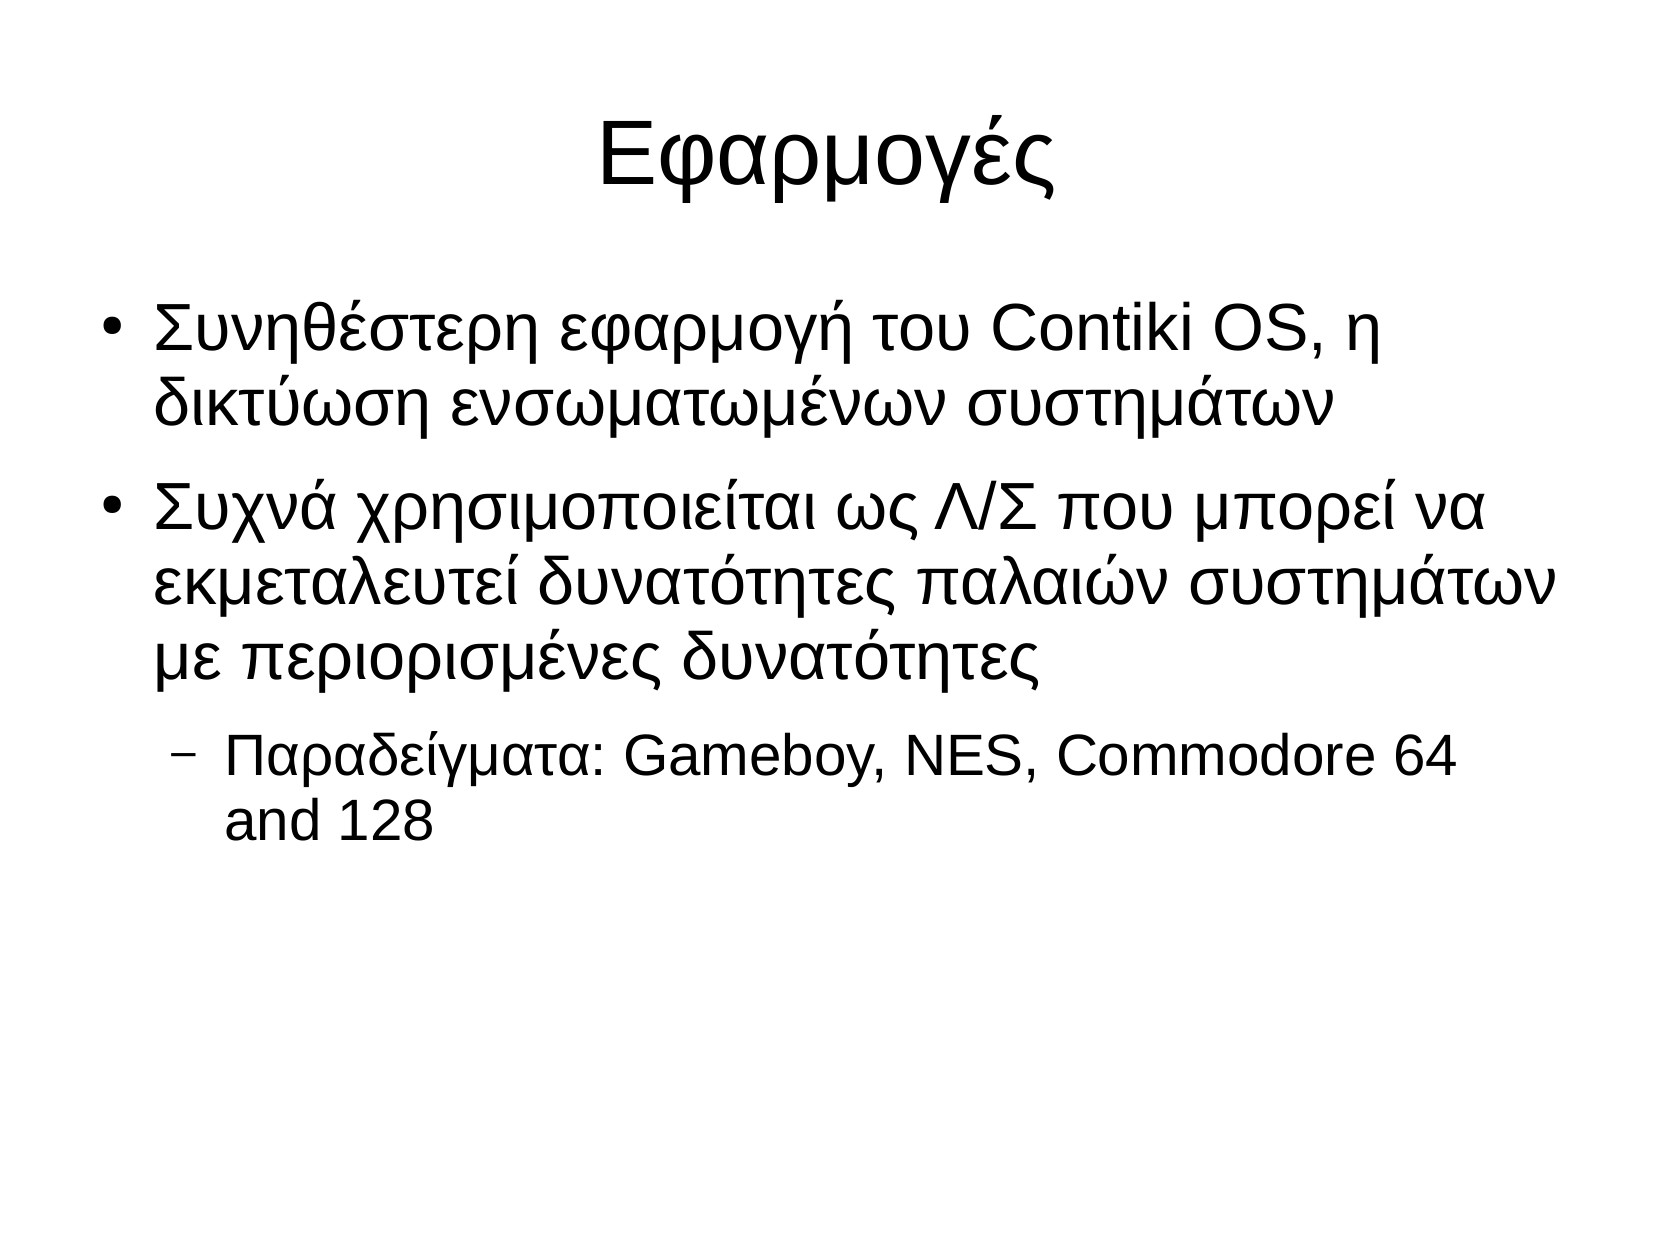

# Εφαρμογές
Συνηθέστερη εφαρμογή του Contiki OS, η δικτύωση ενσωματωμένων συστημάτων
Συχνά χρησιμοποιείται ως Λ/Σ που μπορεί να εκμεταλευτεί δυνατότητες παλαιών συστημάτων με περιορισμένες δυνατότητες
Παραδείγματα: Gameboy, NES, Commodore 64 and 128